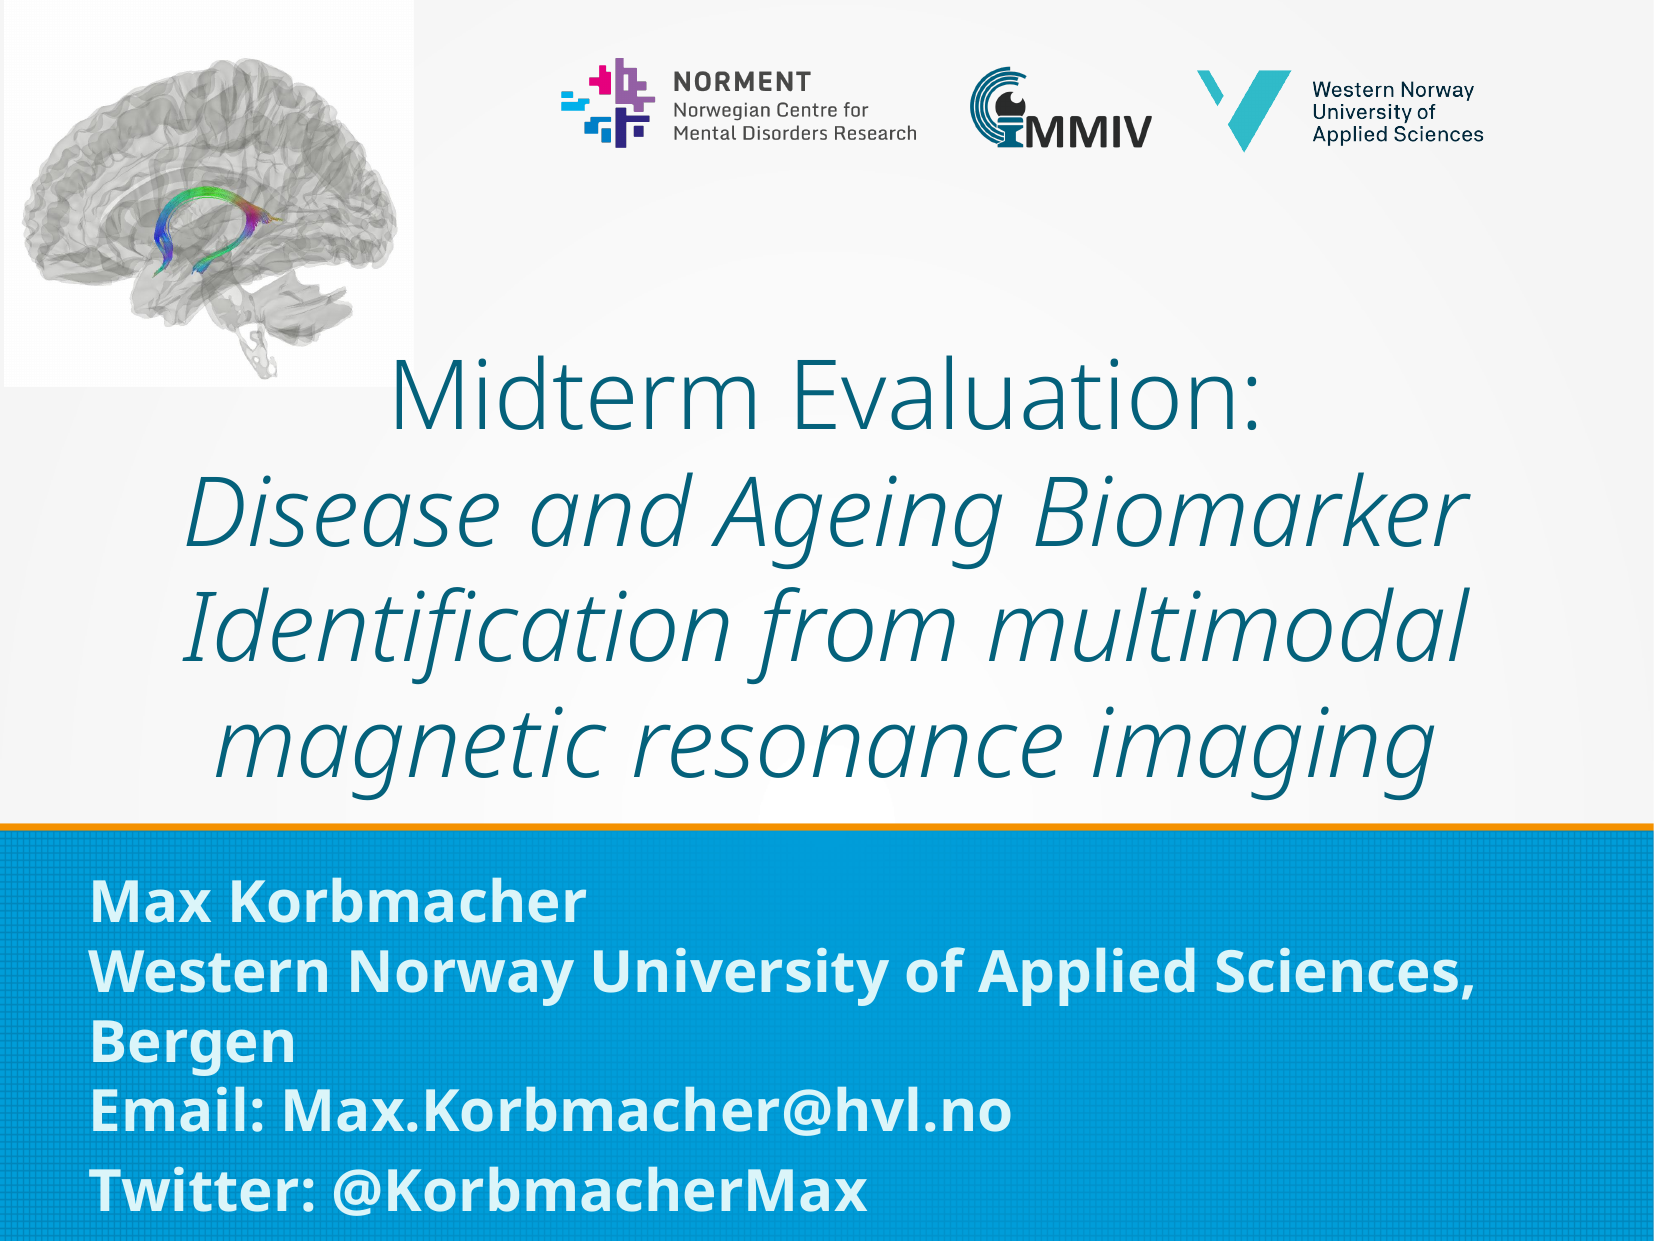

Midterm Evaluation:
Disease and Ageing Biomarker Identification from multimodal magnetic resonance imaging
# Max Korbmacher
Western Norway University of Applied Sciences, Bergen
Email: Max.Korbmacher@hvl.no
Twitter: @KorbmacherMax